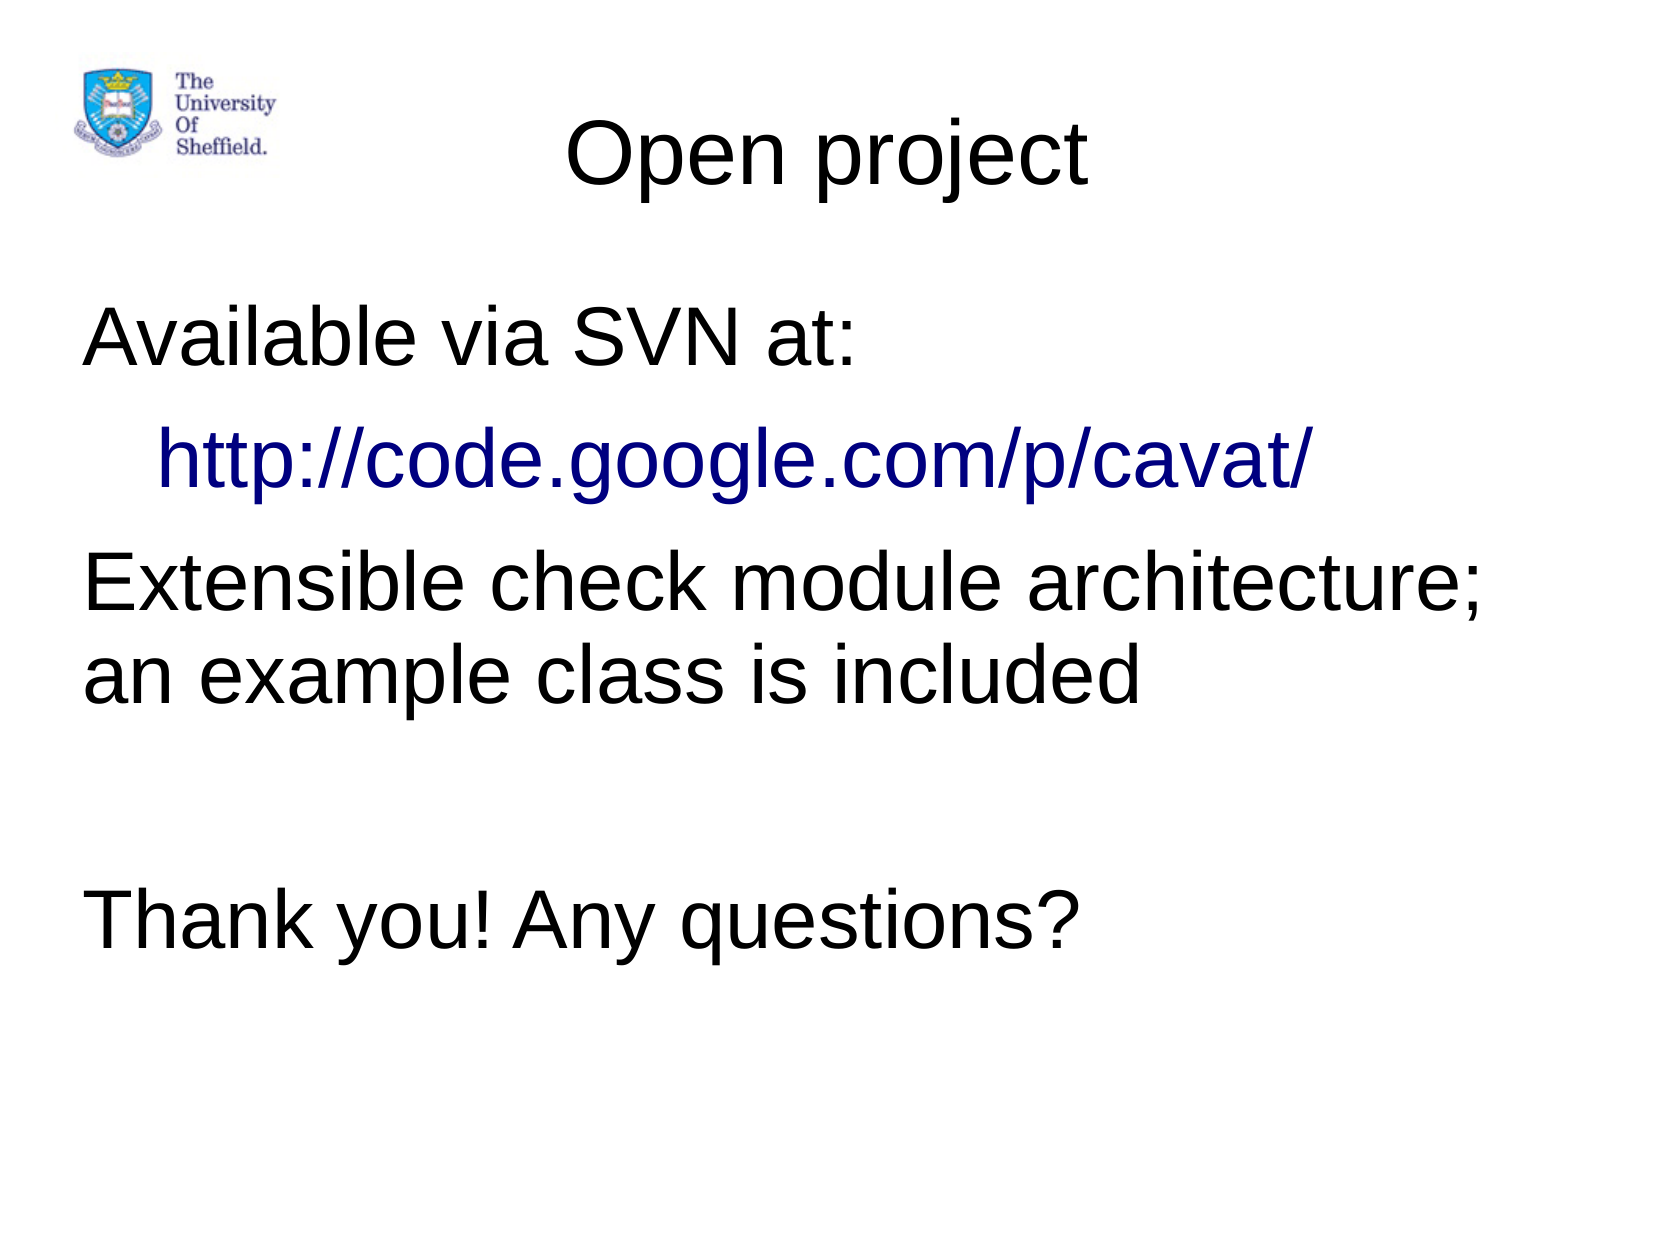

# Open project
Available via SVN at:
	http://code.google.com/p/cavat/
Extensible check module architecture; an example class is included
Thank you! Any questions?